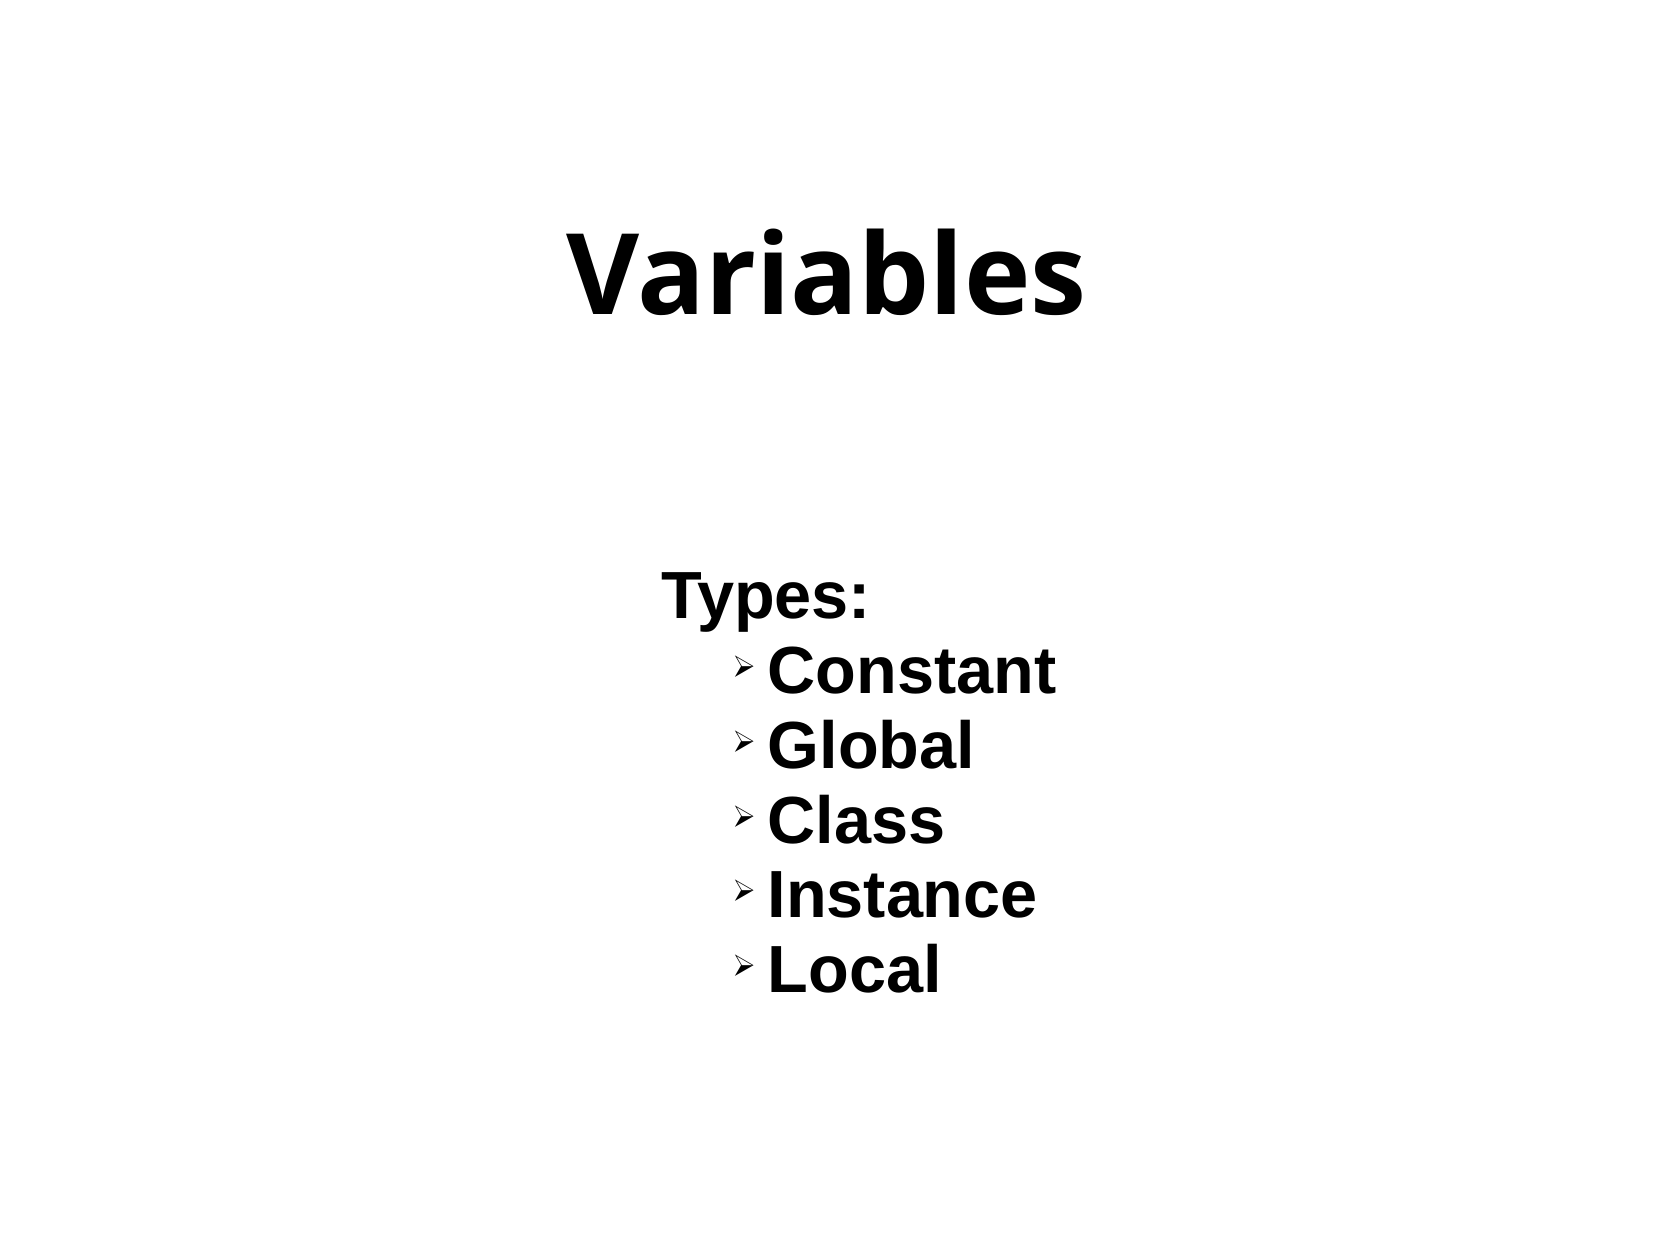

# Variables
Types:
Constant
Global
Class
Instance
Local